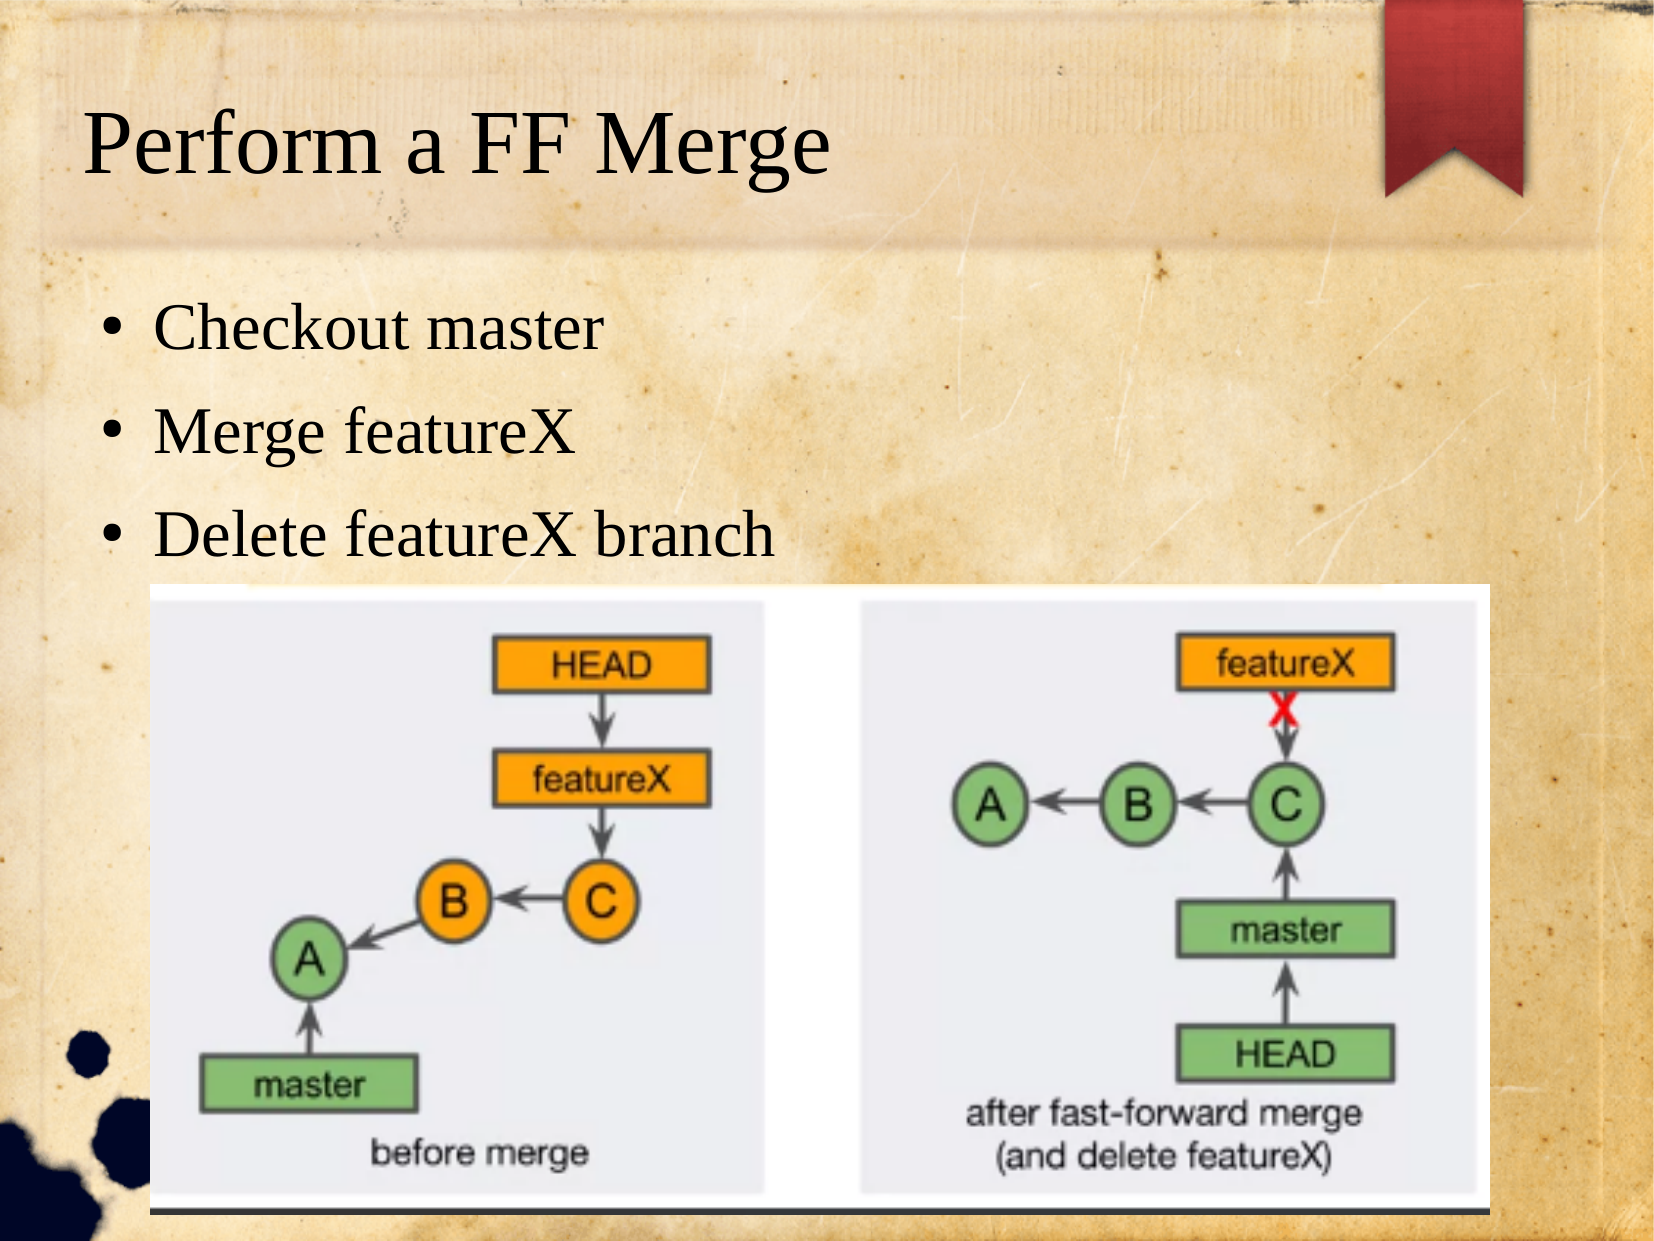

# Perform a FF Merge
Checkout master
Merge featureX
Delete featureX branch